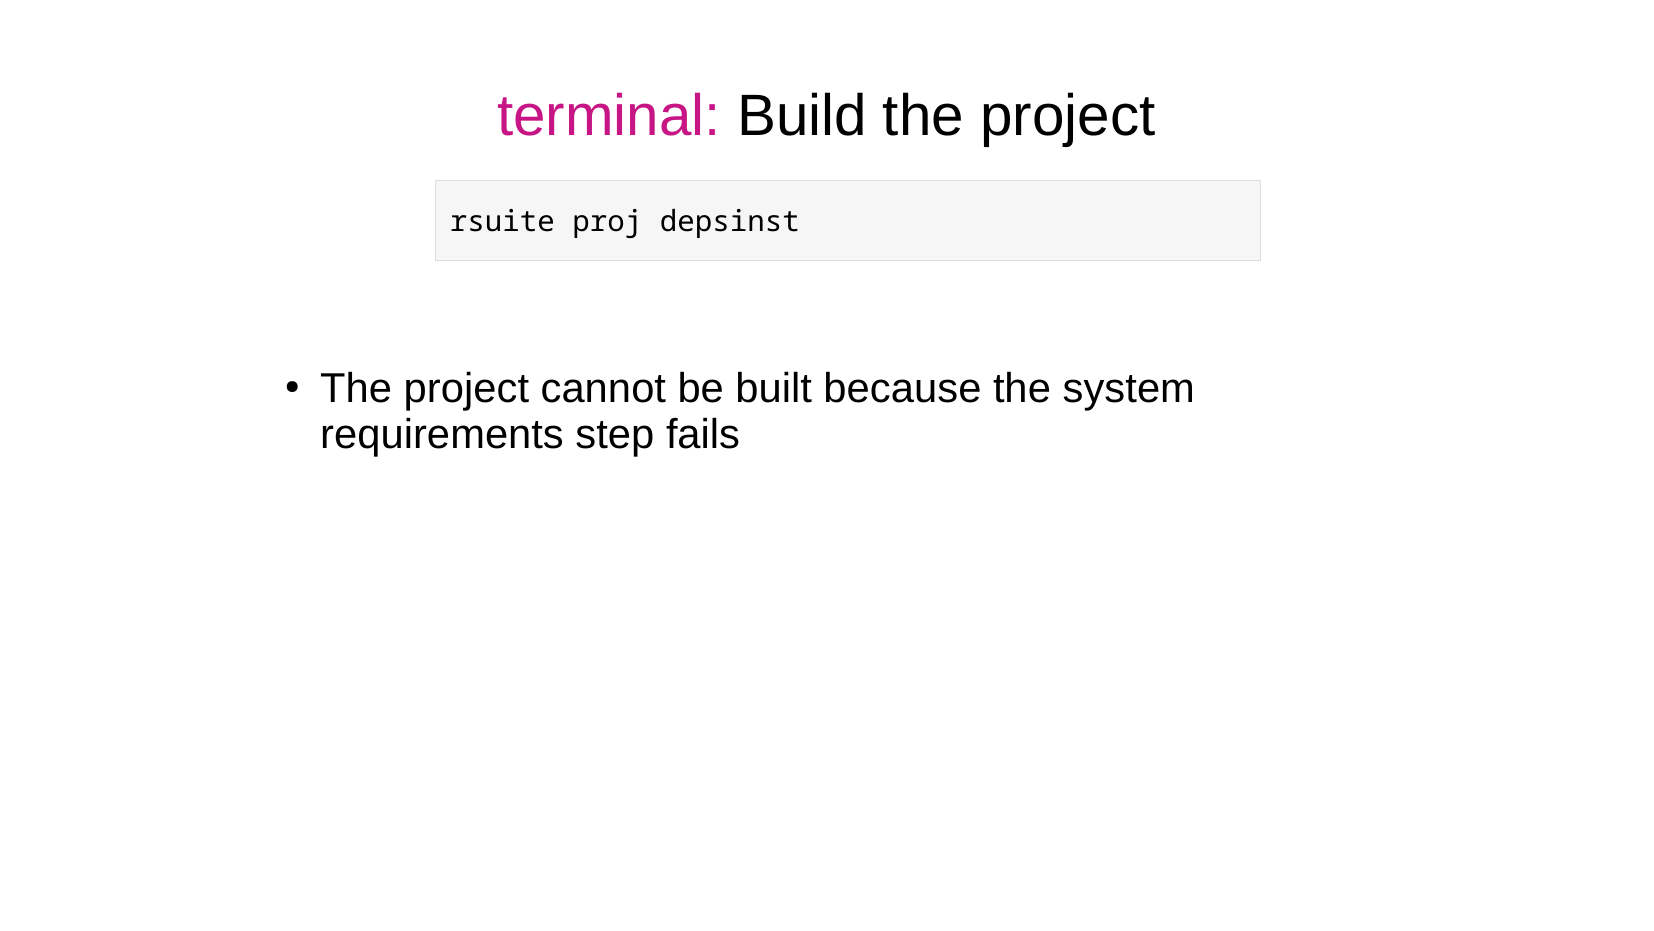

# terminal: Build the project
rsuite proj depsinst
The project cannot be built because the system requirements step fails